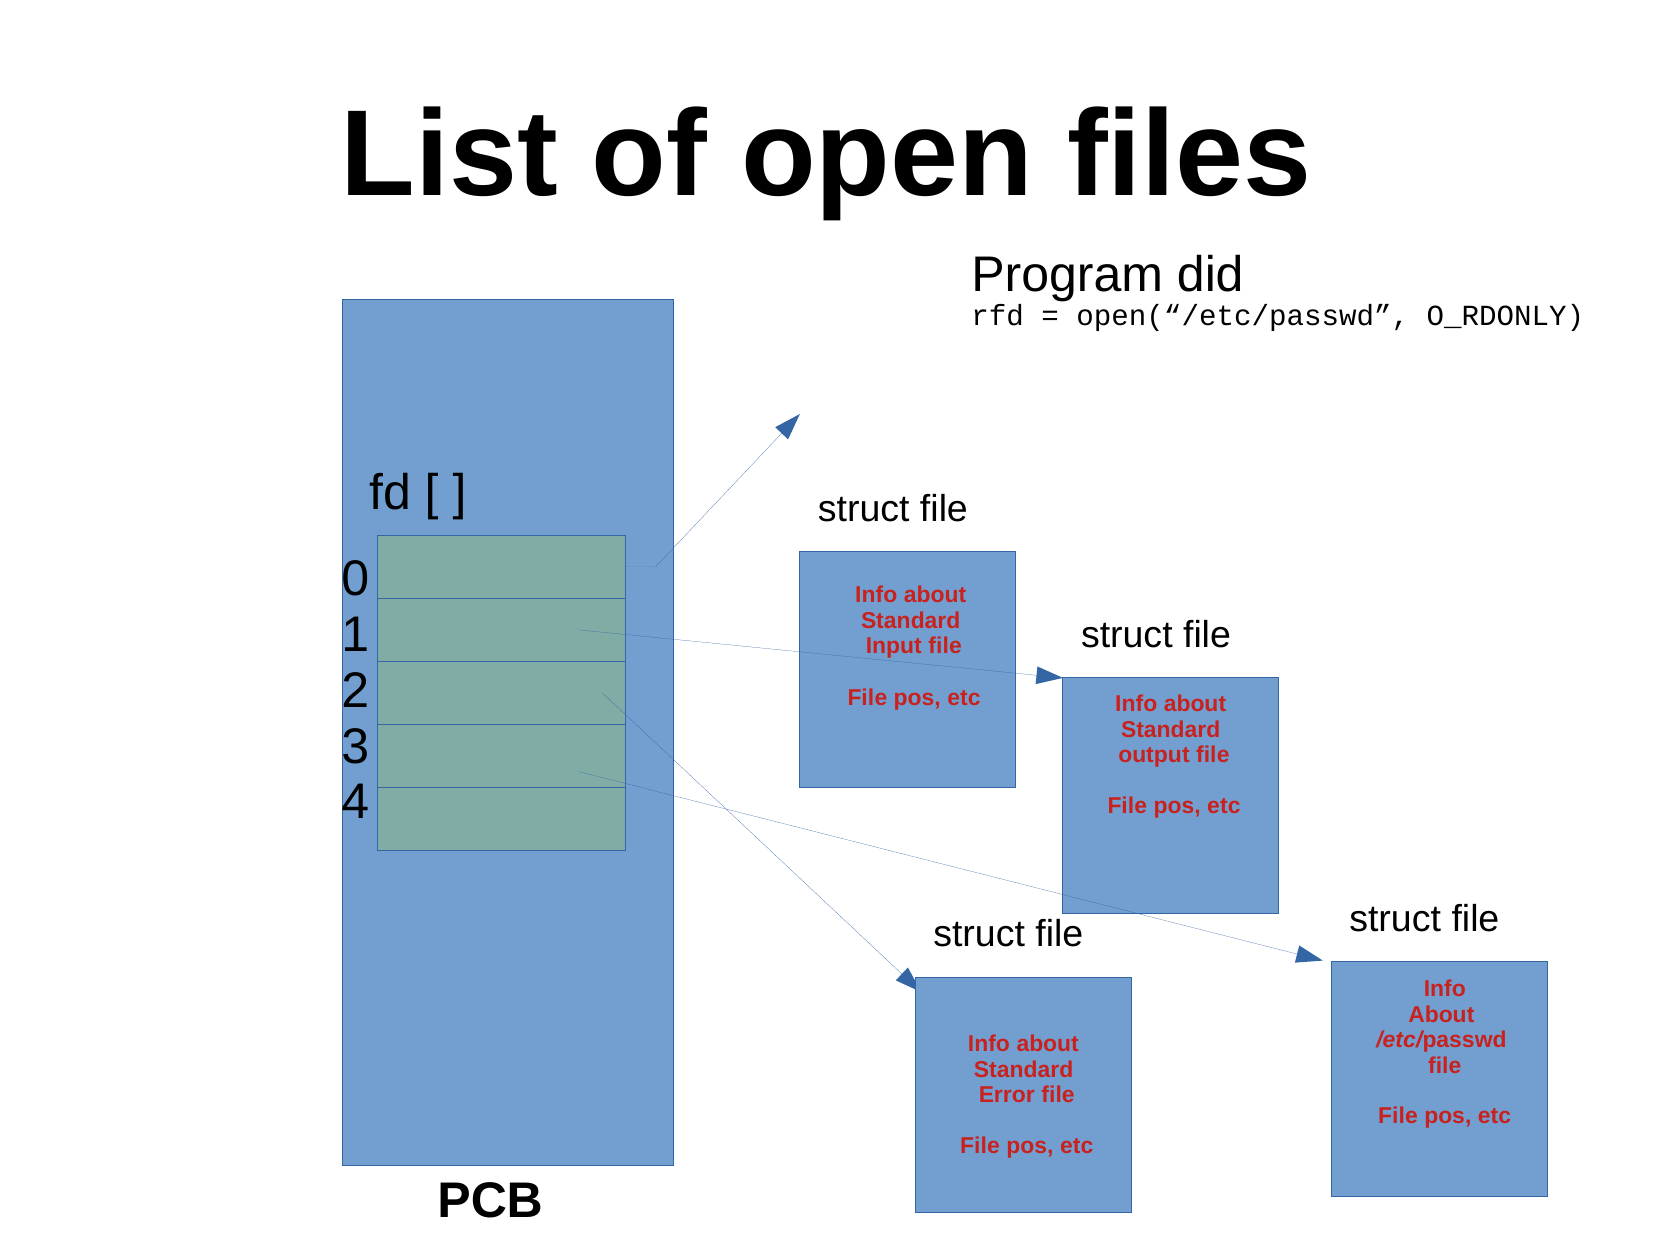

# List of open files
Program did
rfd = open(“/etc/passwd”, O_RDONLY)
fd [ ]
struct file
0
1
2
3
4
Info about
Standard
Input file
File pos, etc
struct file
Info about
Standard
output file
File pos, etc
struct file
struct file
Info
About
/etc/passwd
file
File pos, etc
Info about
Standard
Error file
File pos, etc
PCB